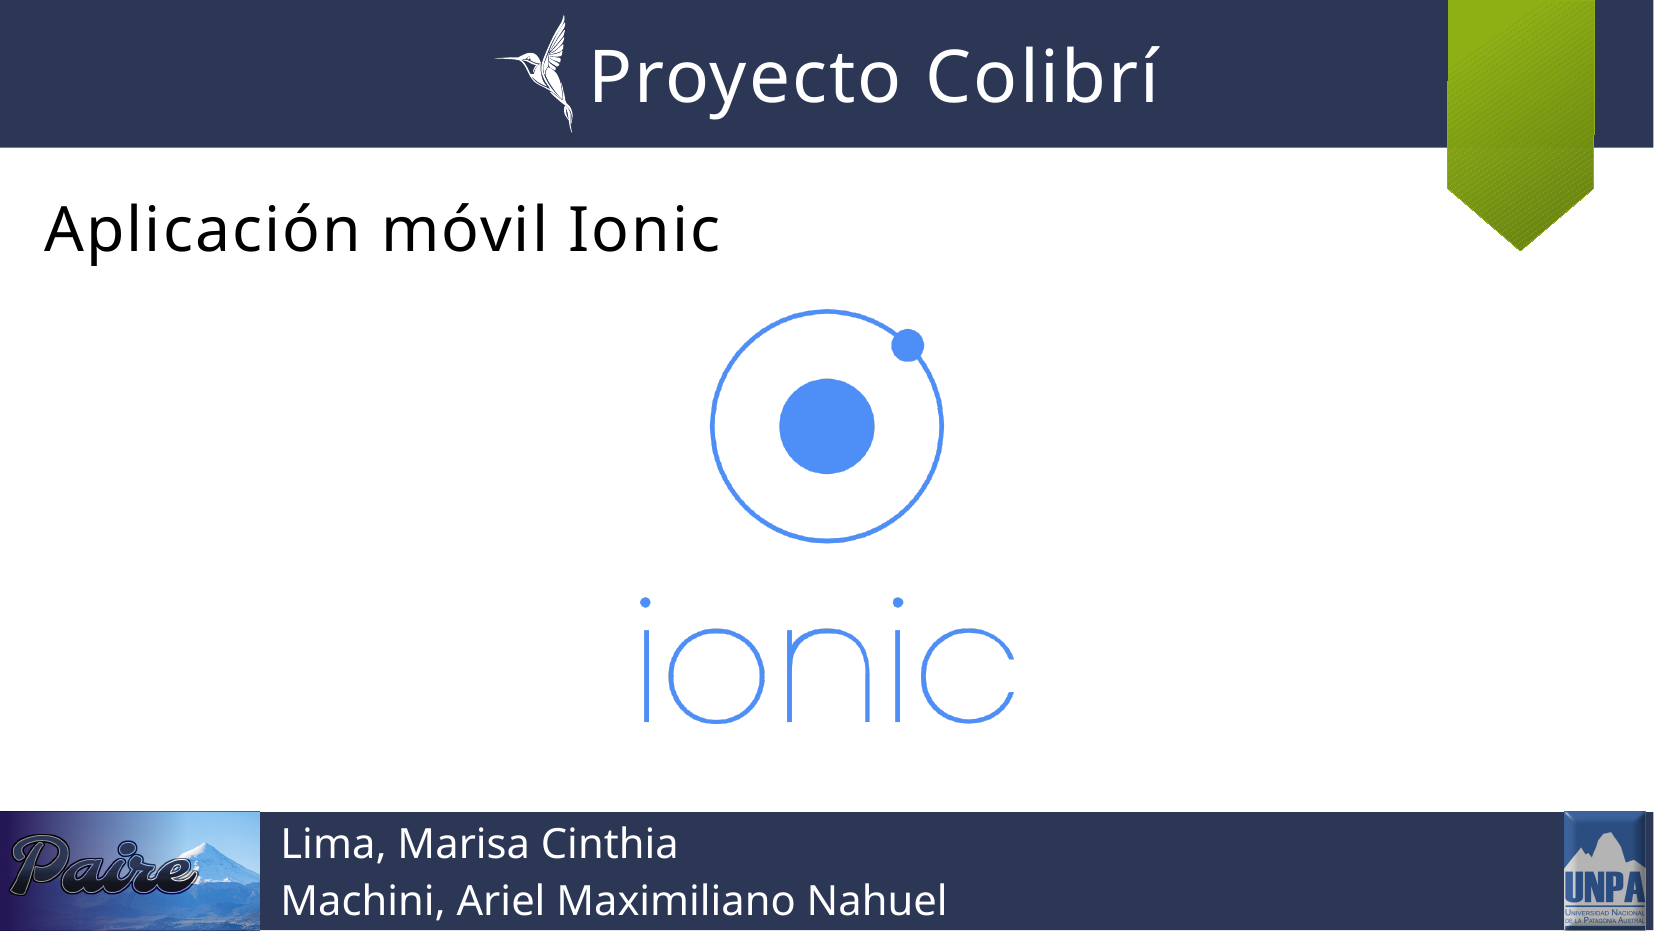

Proyecto Colibrí
Aplicación móvil Ionic
Lima, Marisa Cinthia
Machini, Ariel Maximiliano Nahuel